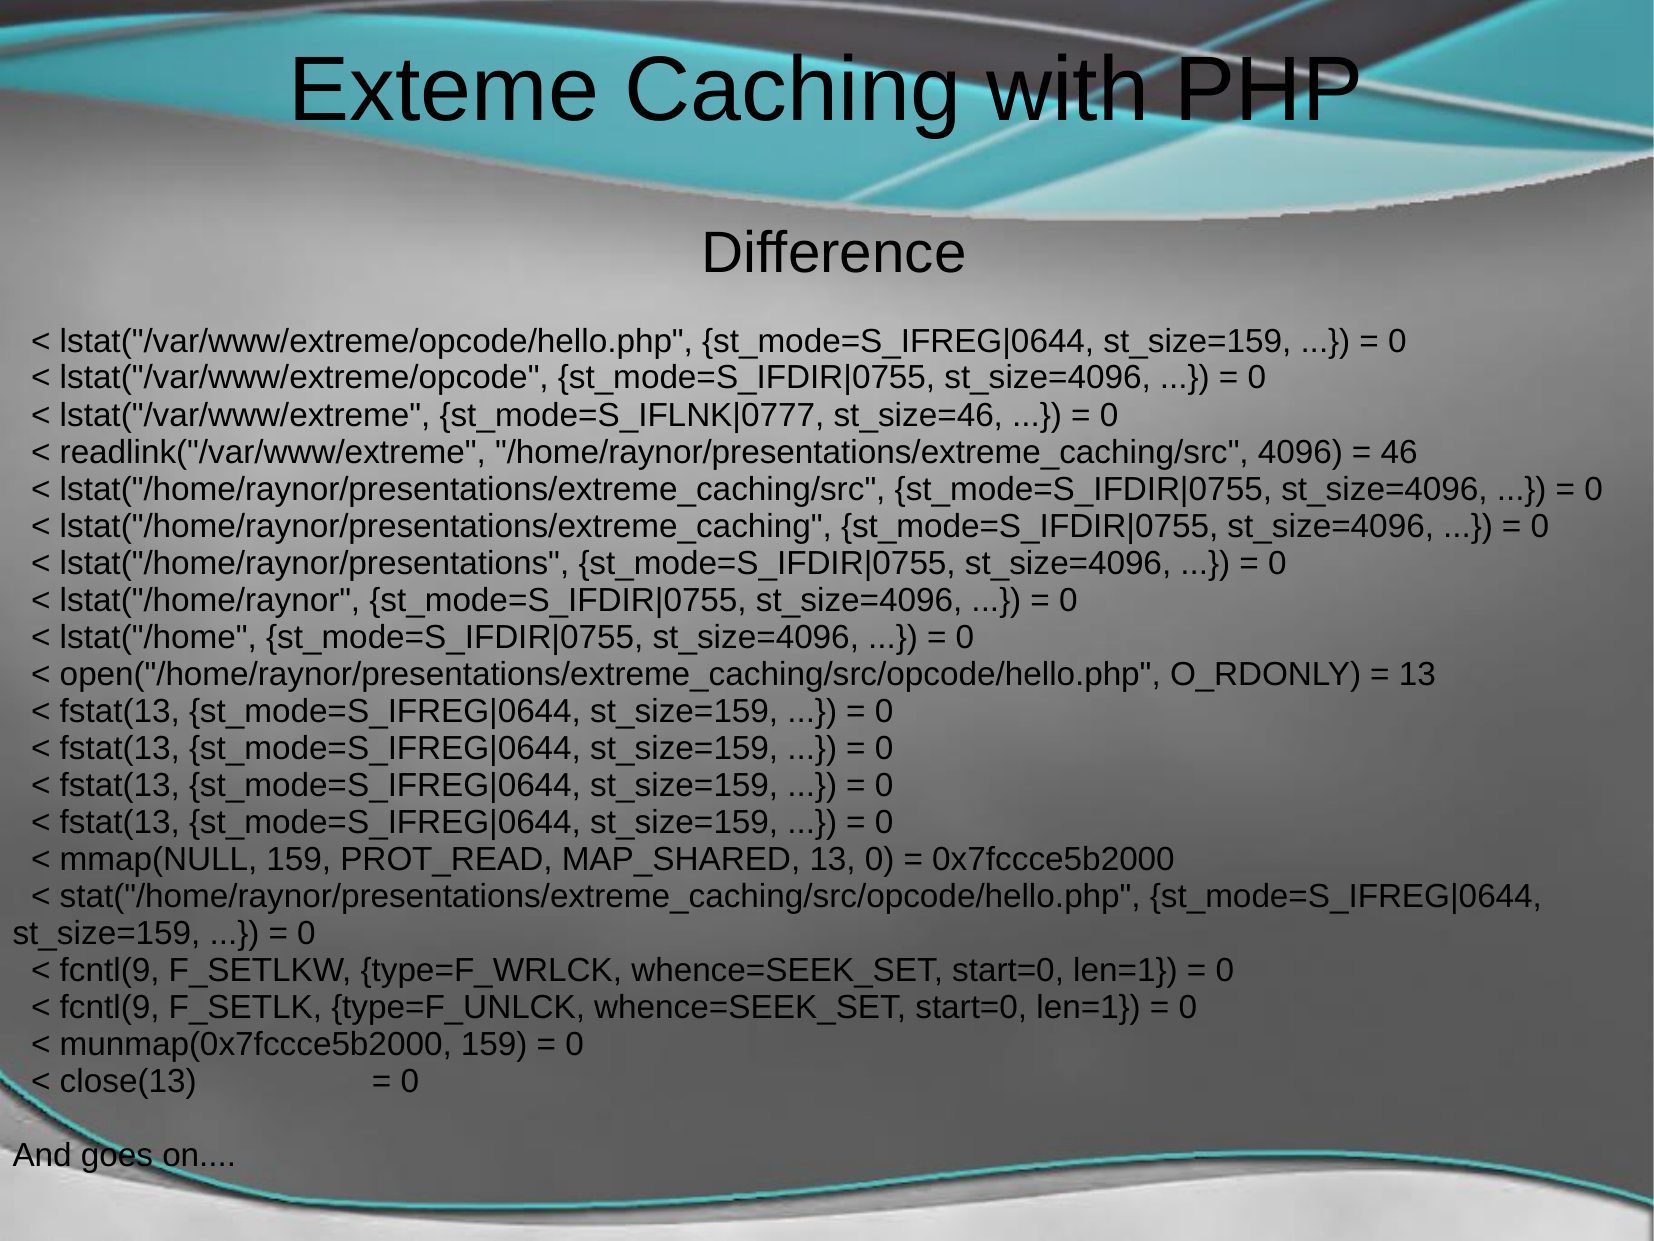

# Exteme Caching with PHP
Difference
 < lstat("/var/www/extreme/opcode/hello.php", {st_mode=S_IFREG|0644, st_size=159, ...}) = 0
 < lstat("/var/www/extreme/opcode", {st_mode=S_IFDIR|0755, st_size=4096, ...}) = 0
 < lstat("/var/www/extreme", {st_mode=S_IFLNK|0777, st_size=46, ...}) = 0
 < readlink("/var/www/extreme", "/home/raynor/presentations/extreme_caching/src", 4096) = 46
 < lstat("/home/raynor/presentations/extreme_caching/src", {st_mode=S_IFDIR|0755, st_size=4096, ...}) = 0
 < lstat("/home/raynor/presentations/extreme_caching", {st_mode=S_IFDIR|0755, st_size=4096, ...}) = 0
 < lstat("/home/raynor/presentations", {st_mode=S_IFDIR|0755, st_size=4096, ...}) = 0
 < lstat("/home/raynor", {st_mode=S_IFDIR|0755, st_size=4096, ...}) = 0
 < lstat("/home", {st_mode=S_IFDIR|0755, st_size=4096, ...}) = 0
 < open("/home/raynor/presentations/extreme_caching/src/opcode/hello.php", O_RDONLY) = 13
 < fstat(13, {st_mode=S_IFREG|0644, st_size=159, ...}) = 0
 < fstat(13, {st_mode=S_IFREG|0644, st_size=159, ...}) = 0
 < fstat(13, {st_mode=S_IFREG|0644, st_size=159, ...}) = 0
 < fstat(13, {st_mode=S_IFREG|0644, st_size=159, ...}) = 0
 < mmap(NULL, 159, PROT_READ, MAP_SHARED, 13, 0) = 0x7fccce5b2000
 < stat("/home/raynor/presentations/extreme_caching/src/opcode/hello.php", {st_mode=S_IFREG|0644, st_size=159, ...}) = 0
 < fcntl(9, F_SETLKW, {type=F_WRLCK, whence=SEEK_SET, start=0, len=1}) = 0
 < fcntl(9, F_SETLK, {type=F_UNLCK, whence=SEEK_SET, start=0, len=1}) = 0
 < munmap(0x7fccce5b2000, 159) = 0
 < close(13) = 0
And goes on....